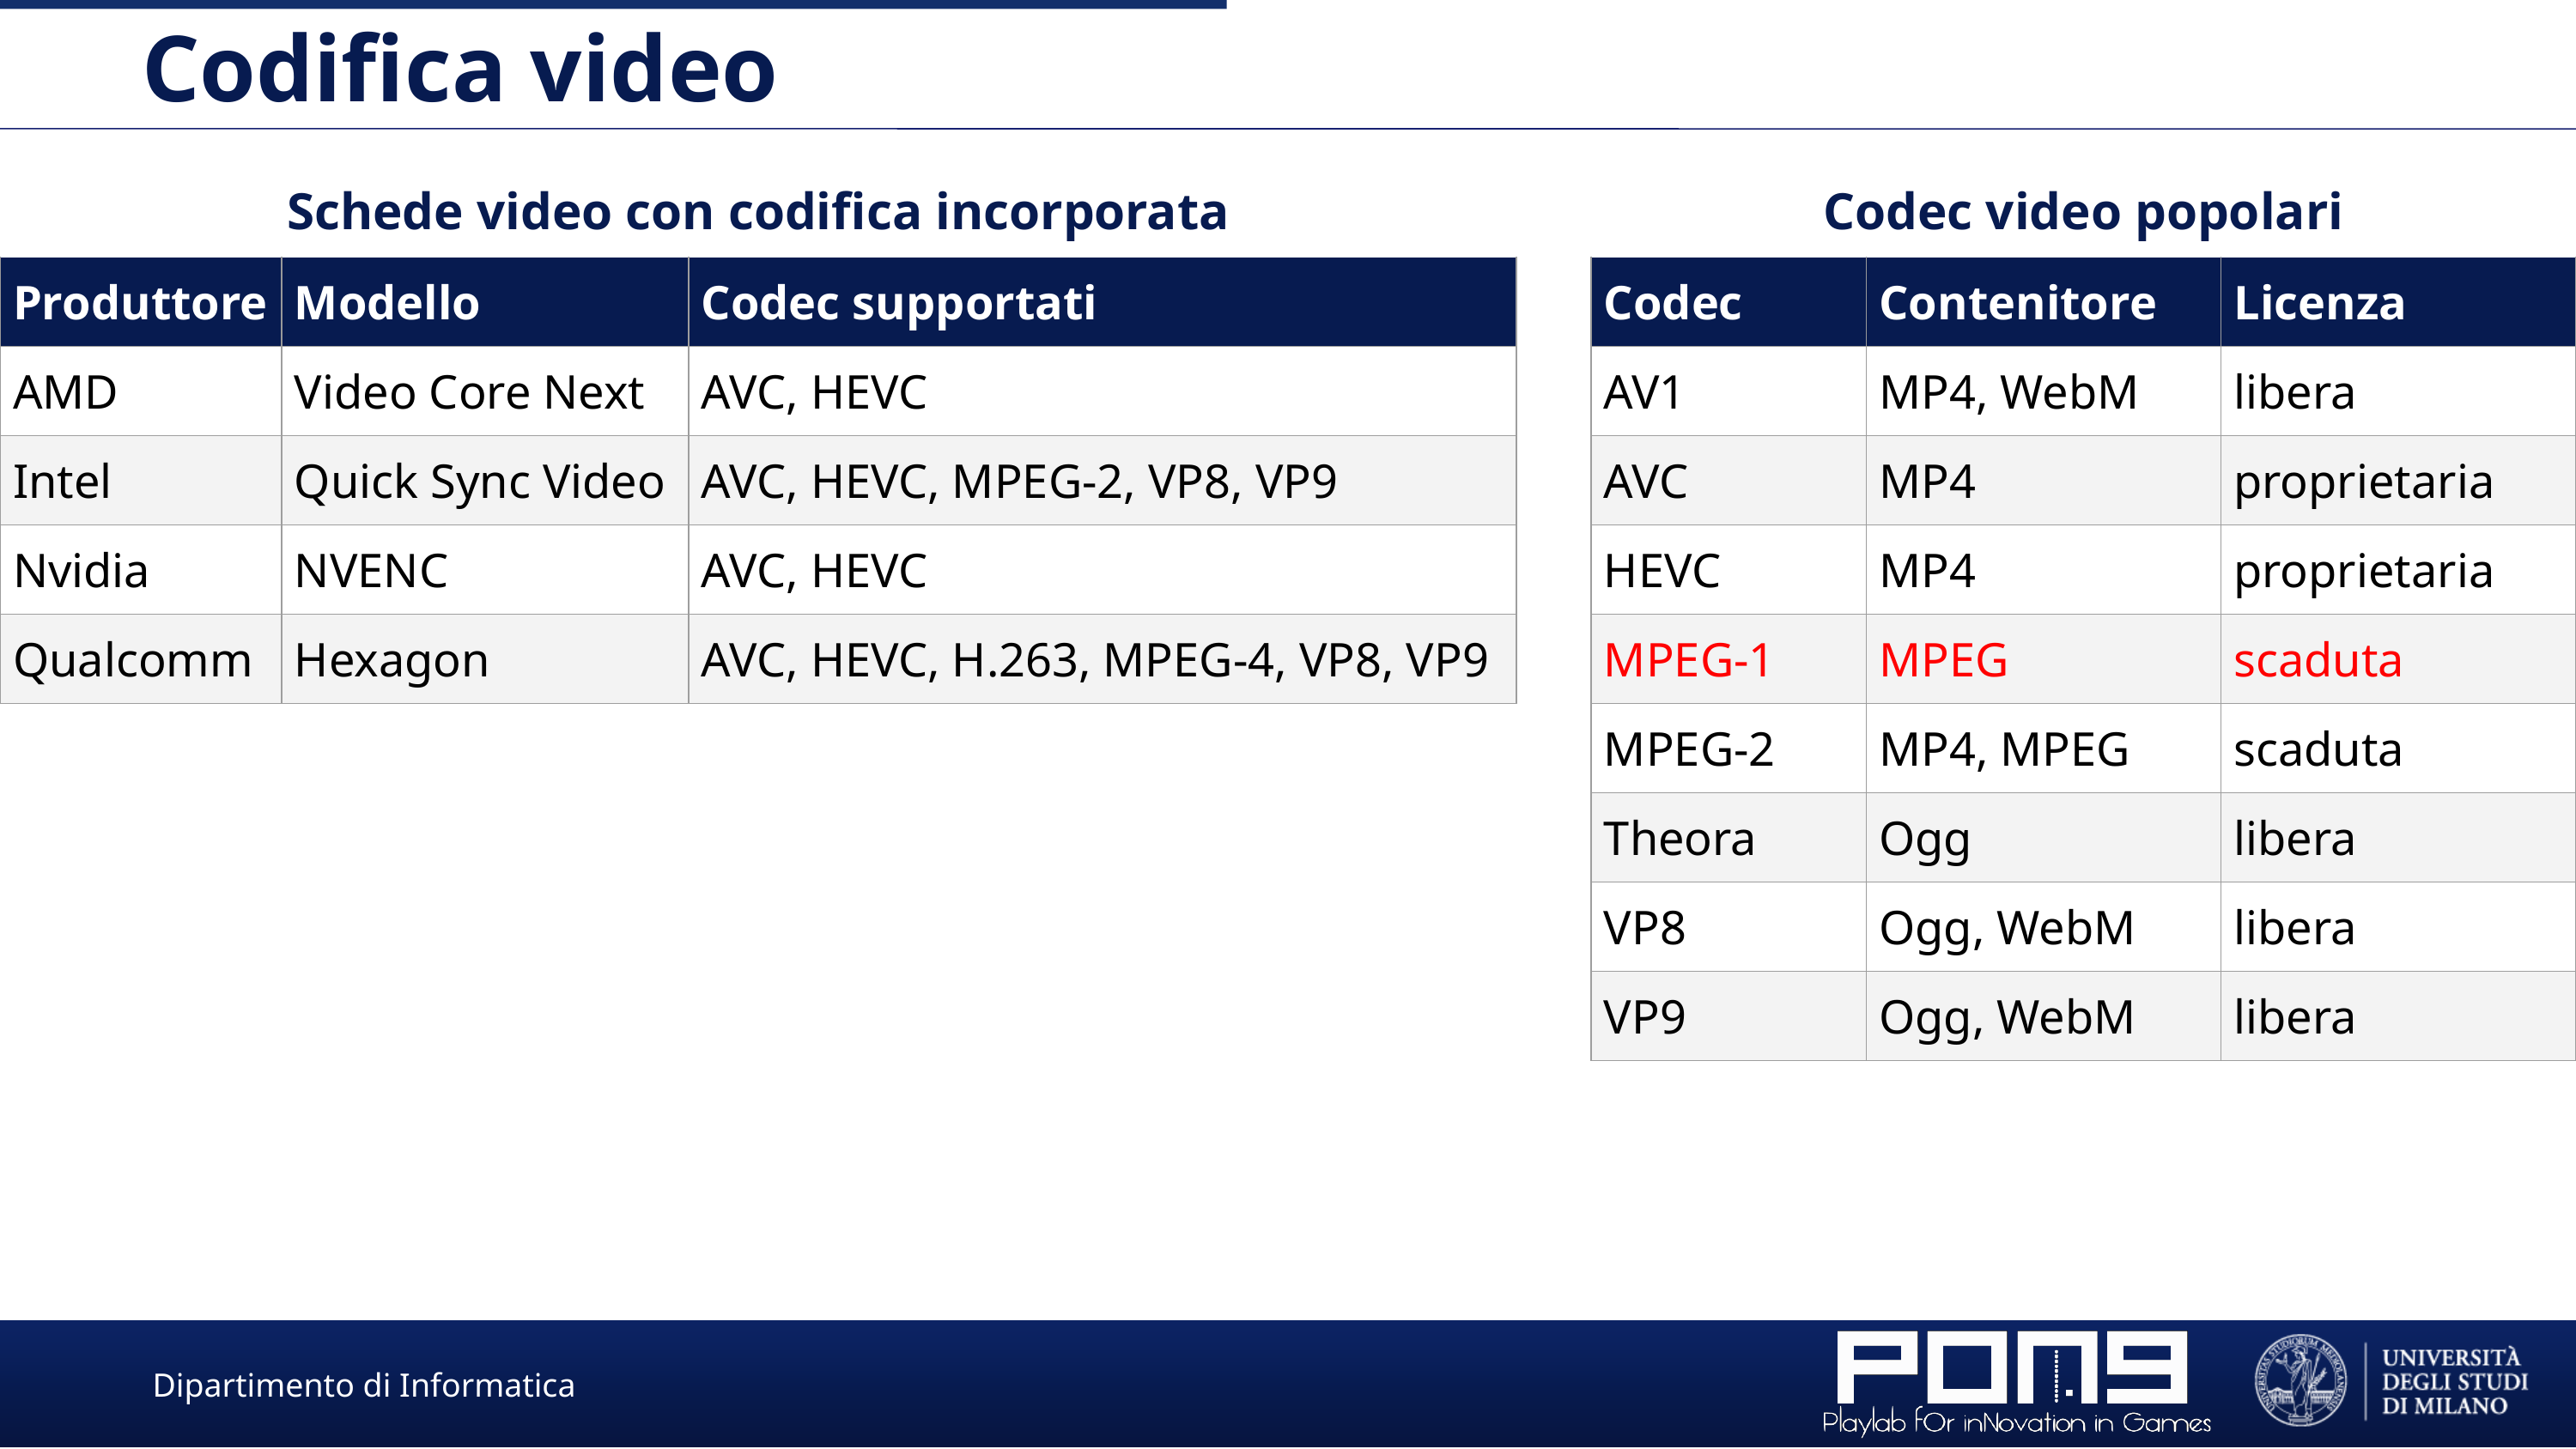

# Codifica video
| Schede video con codifica incorporata | | |
| --- | --- | --- |
| Produttore | Modello | Codec supportati |
| AMD | Video Core Next | AVC, HEVC |
| Intel | Quick Sync Video | AVC, HEVC, MPEG-2, VP8, VP9 |
| Nvidia | NVENC | AVC, HEVC |
| Qualcomm | Hexagon | AVC, HEVC, H.263, MPEG-4, VP8, VP9 |
| Codec video popolari | | |
| --- | --- | --- |
| Codec | Contenitore | Licenza |
| AV1 | MP4, WebM | libera |
| AVC | MP4 | proprietaria |
| HEVC | MP4 | proprietaria |
| MPEG-1 | MPEG | scaduta |
| MPEG-2 | MP4, MPEG | scaduta |
| Theora | Ogg | libera |
| VP8 | Ogg, WebM | libera |
| VP9 | Ogg, WebM | libera |
Dipartimento di Informatica